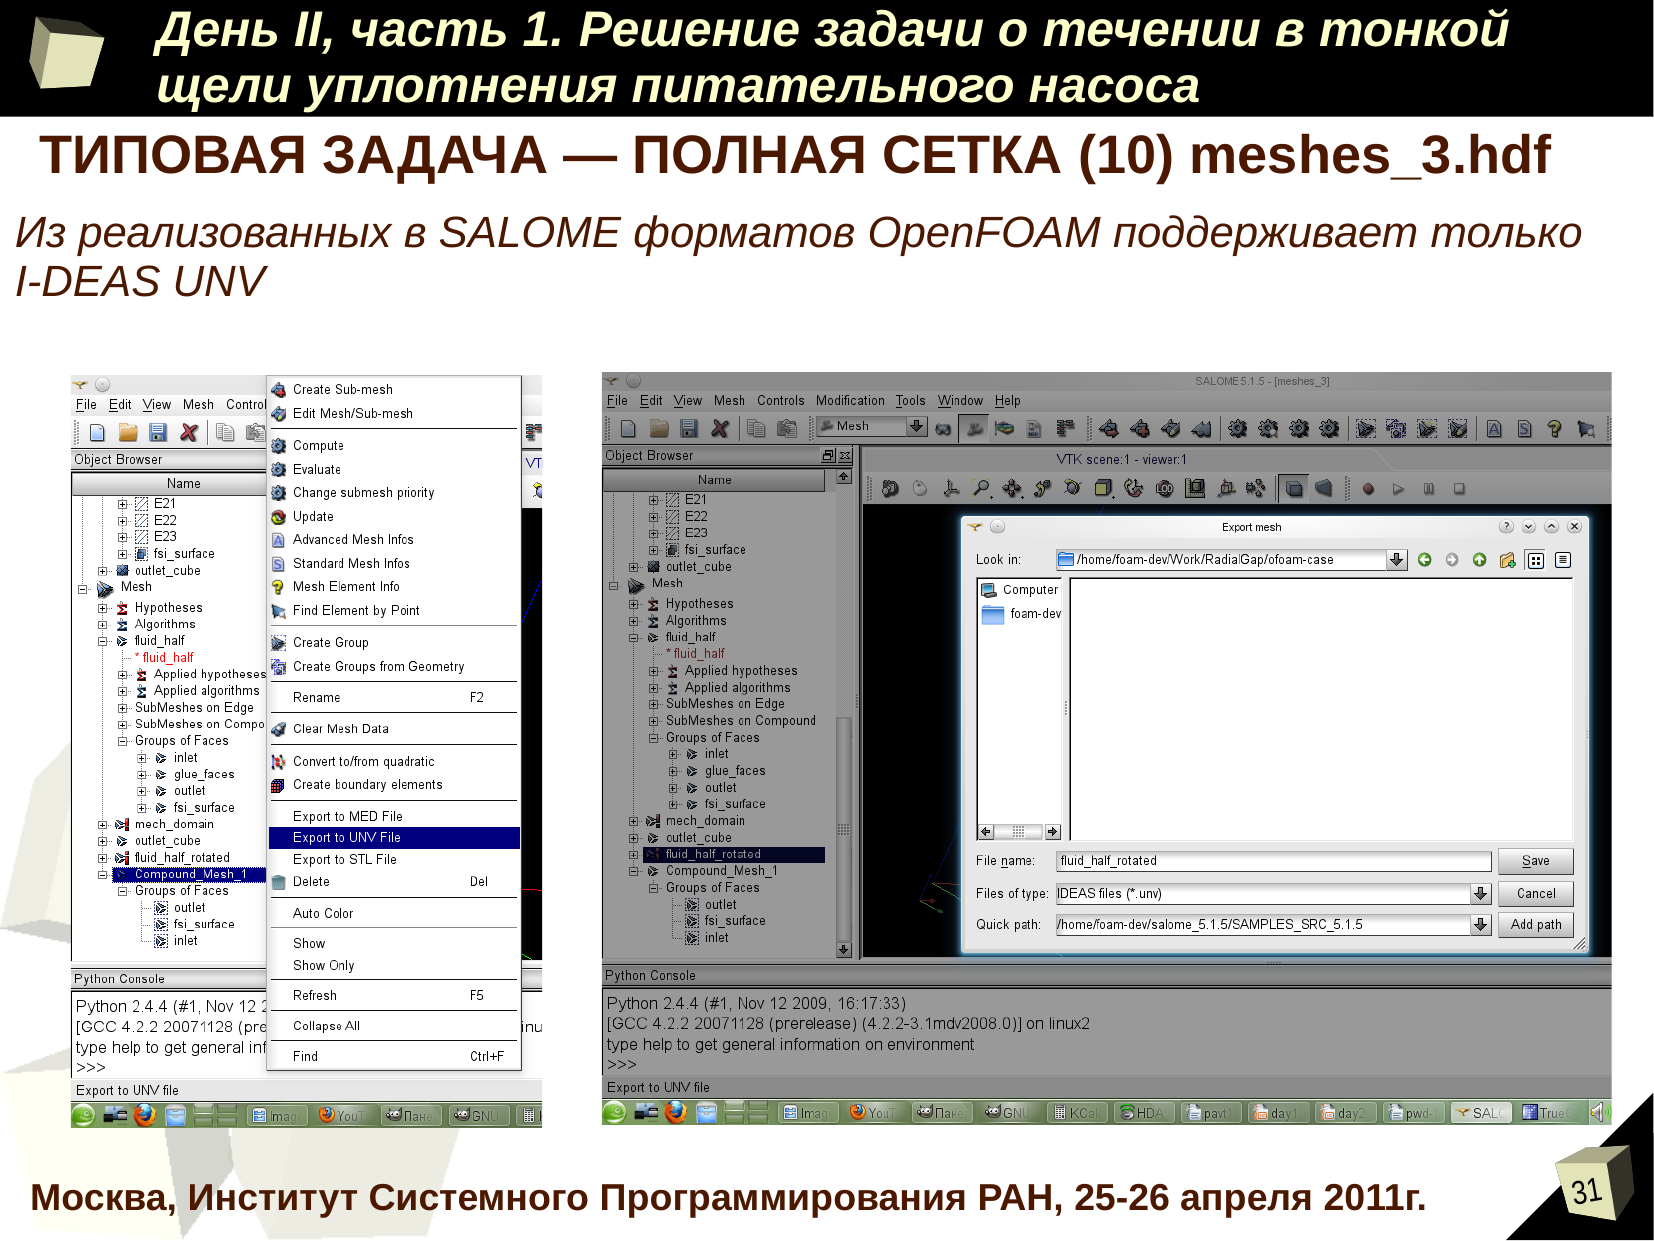

ТИПОВАЯ ЗАДАЧА — ПОЛНАЯ СЕТКА (10) meshes_3.hdf
Из реализованных в SALOME форматов OpenFOAM поддерживает только I-DEAS UNV